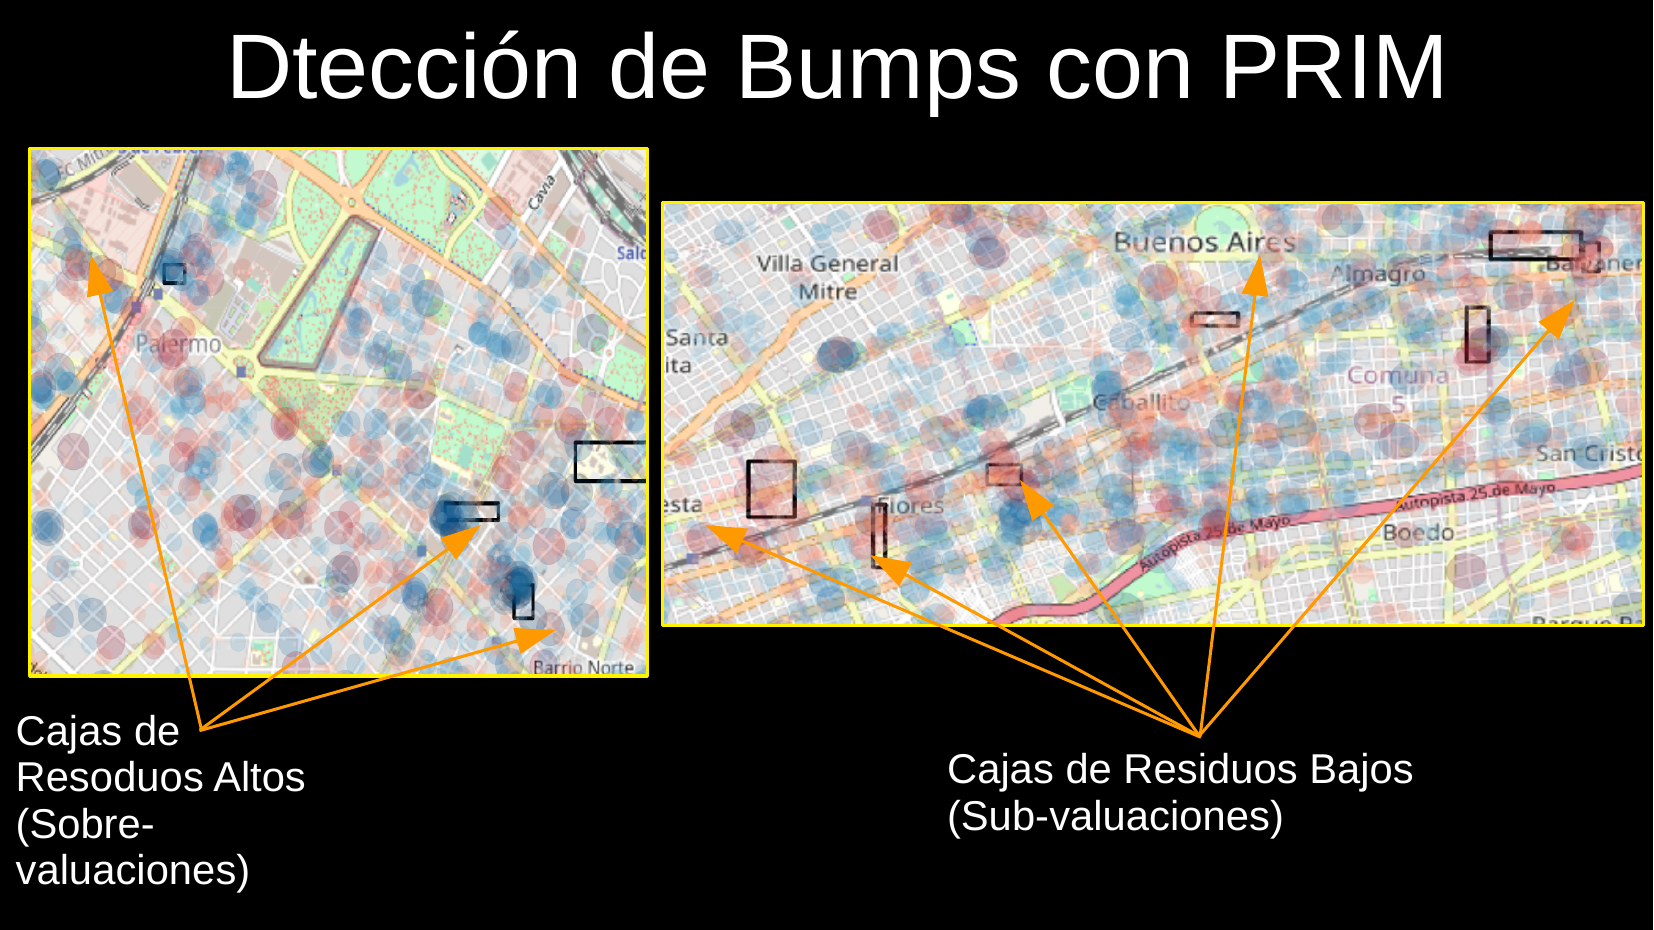

Dtección de Bumps con PRIM
Cajas de Resoduos Altos
(Sobre-valuaciones)
Cajas de Residuos Bajos (Sub-valuaciones)